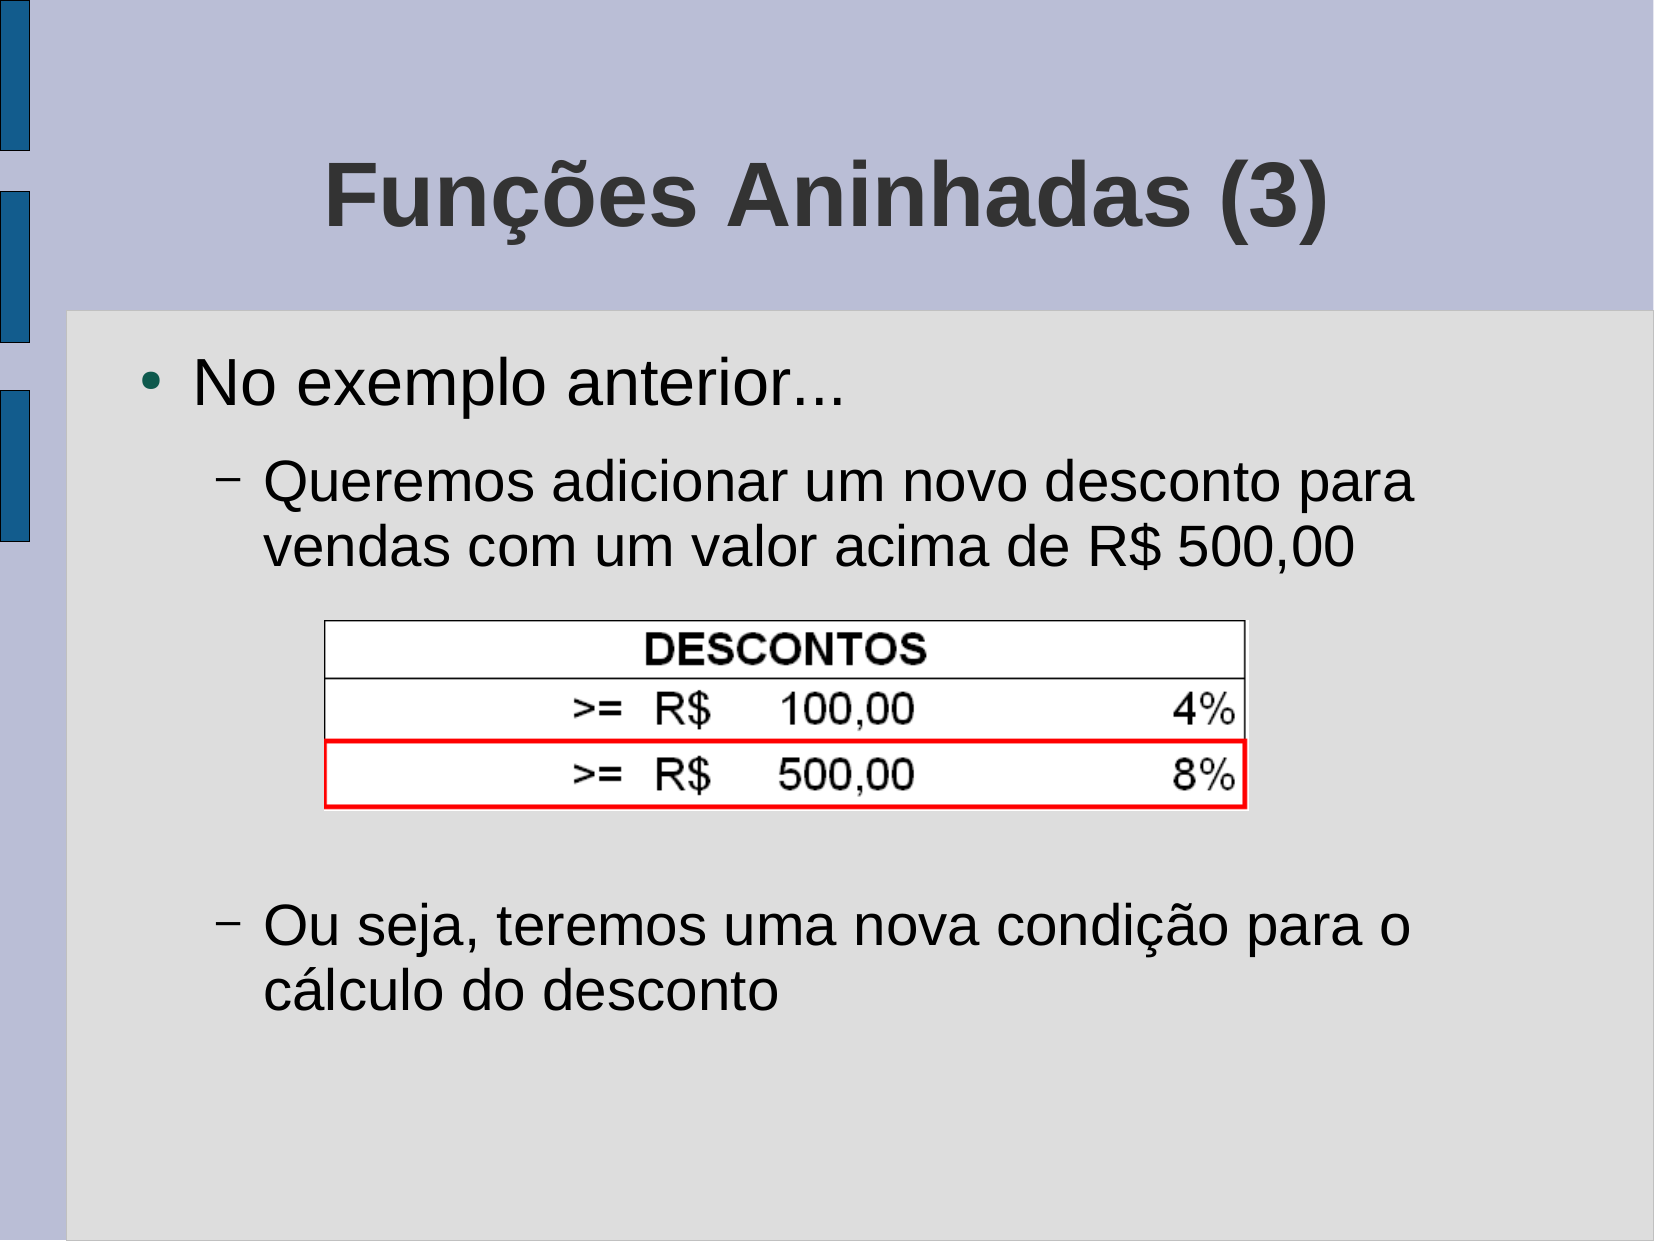

# Funções Aninhadas (3)
No exemplo anterior...
Queremos adicionar um novo desconto para vendas com um valor acima de R$ 500,00
Ou seja, teremos uma nova condição para o cálculo do desconto